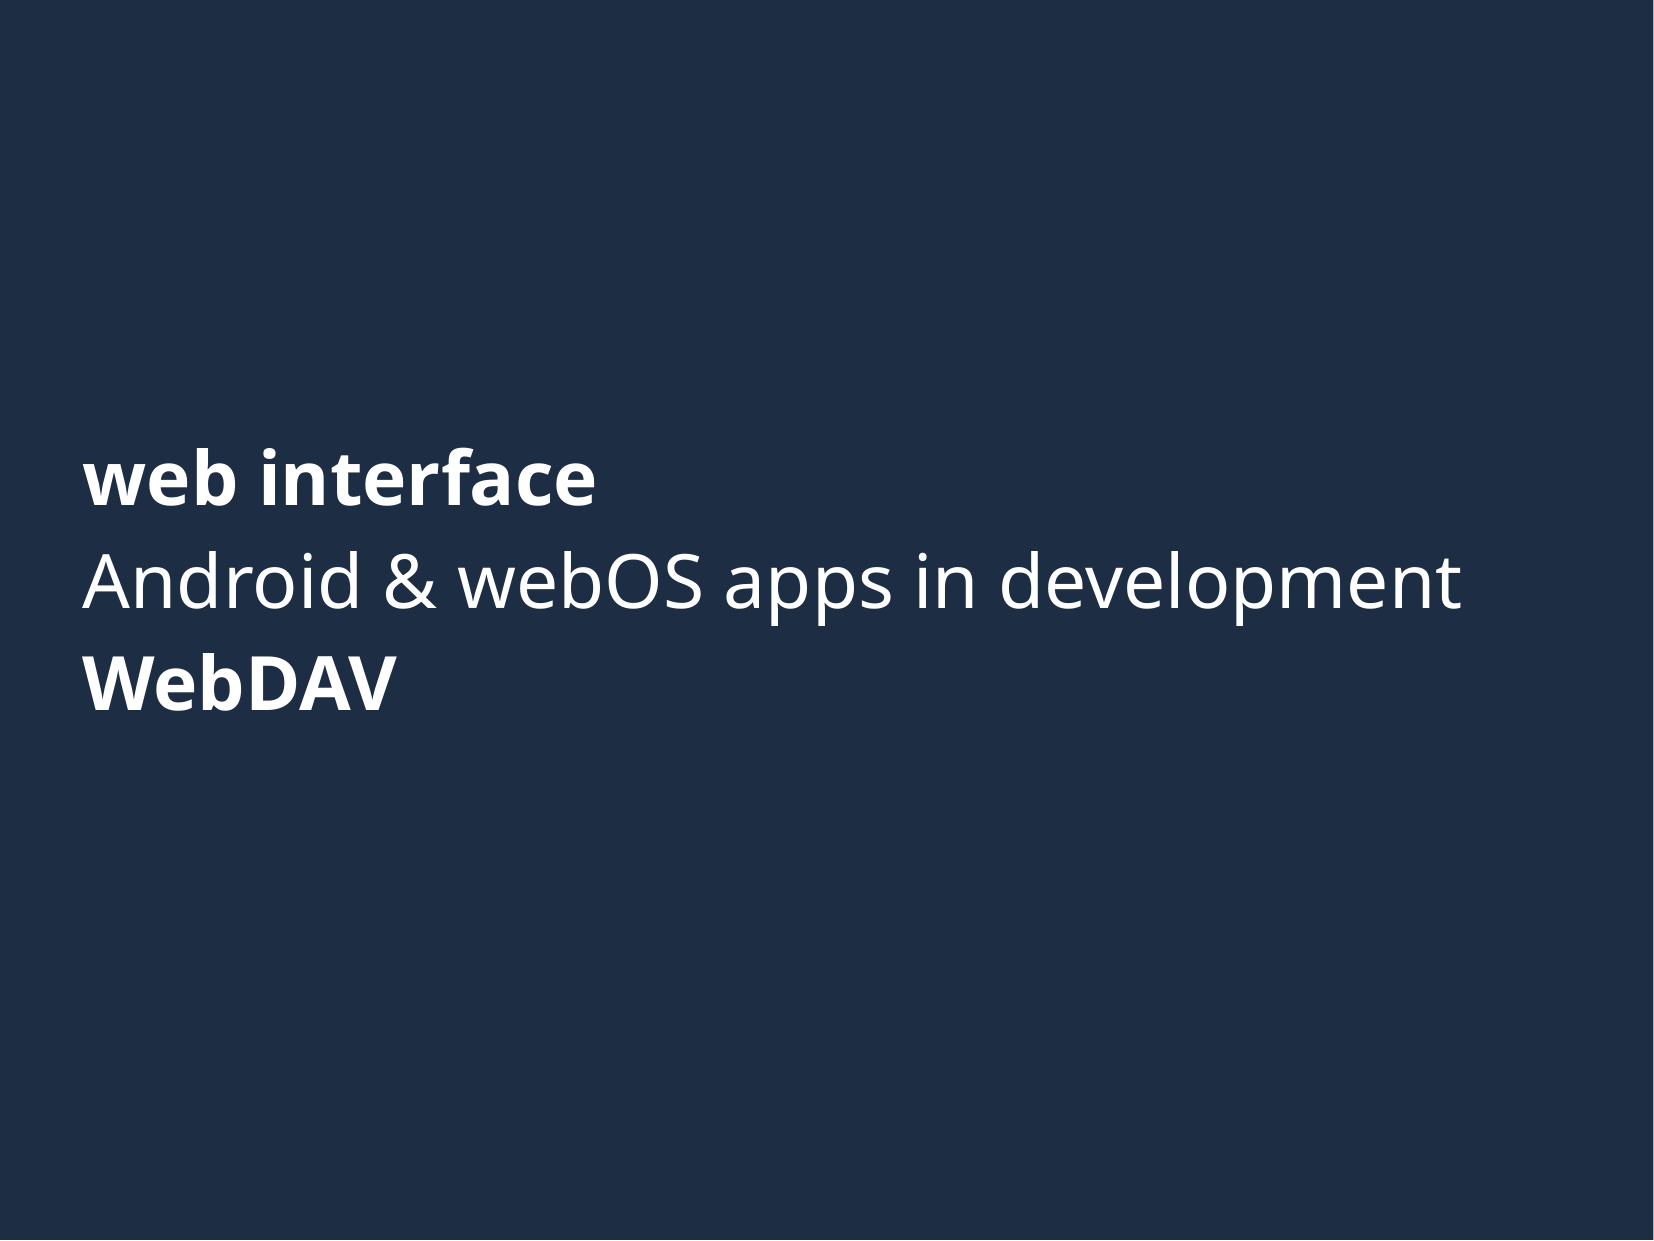

# web interface
Android & webOS apps in development
WebDAV